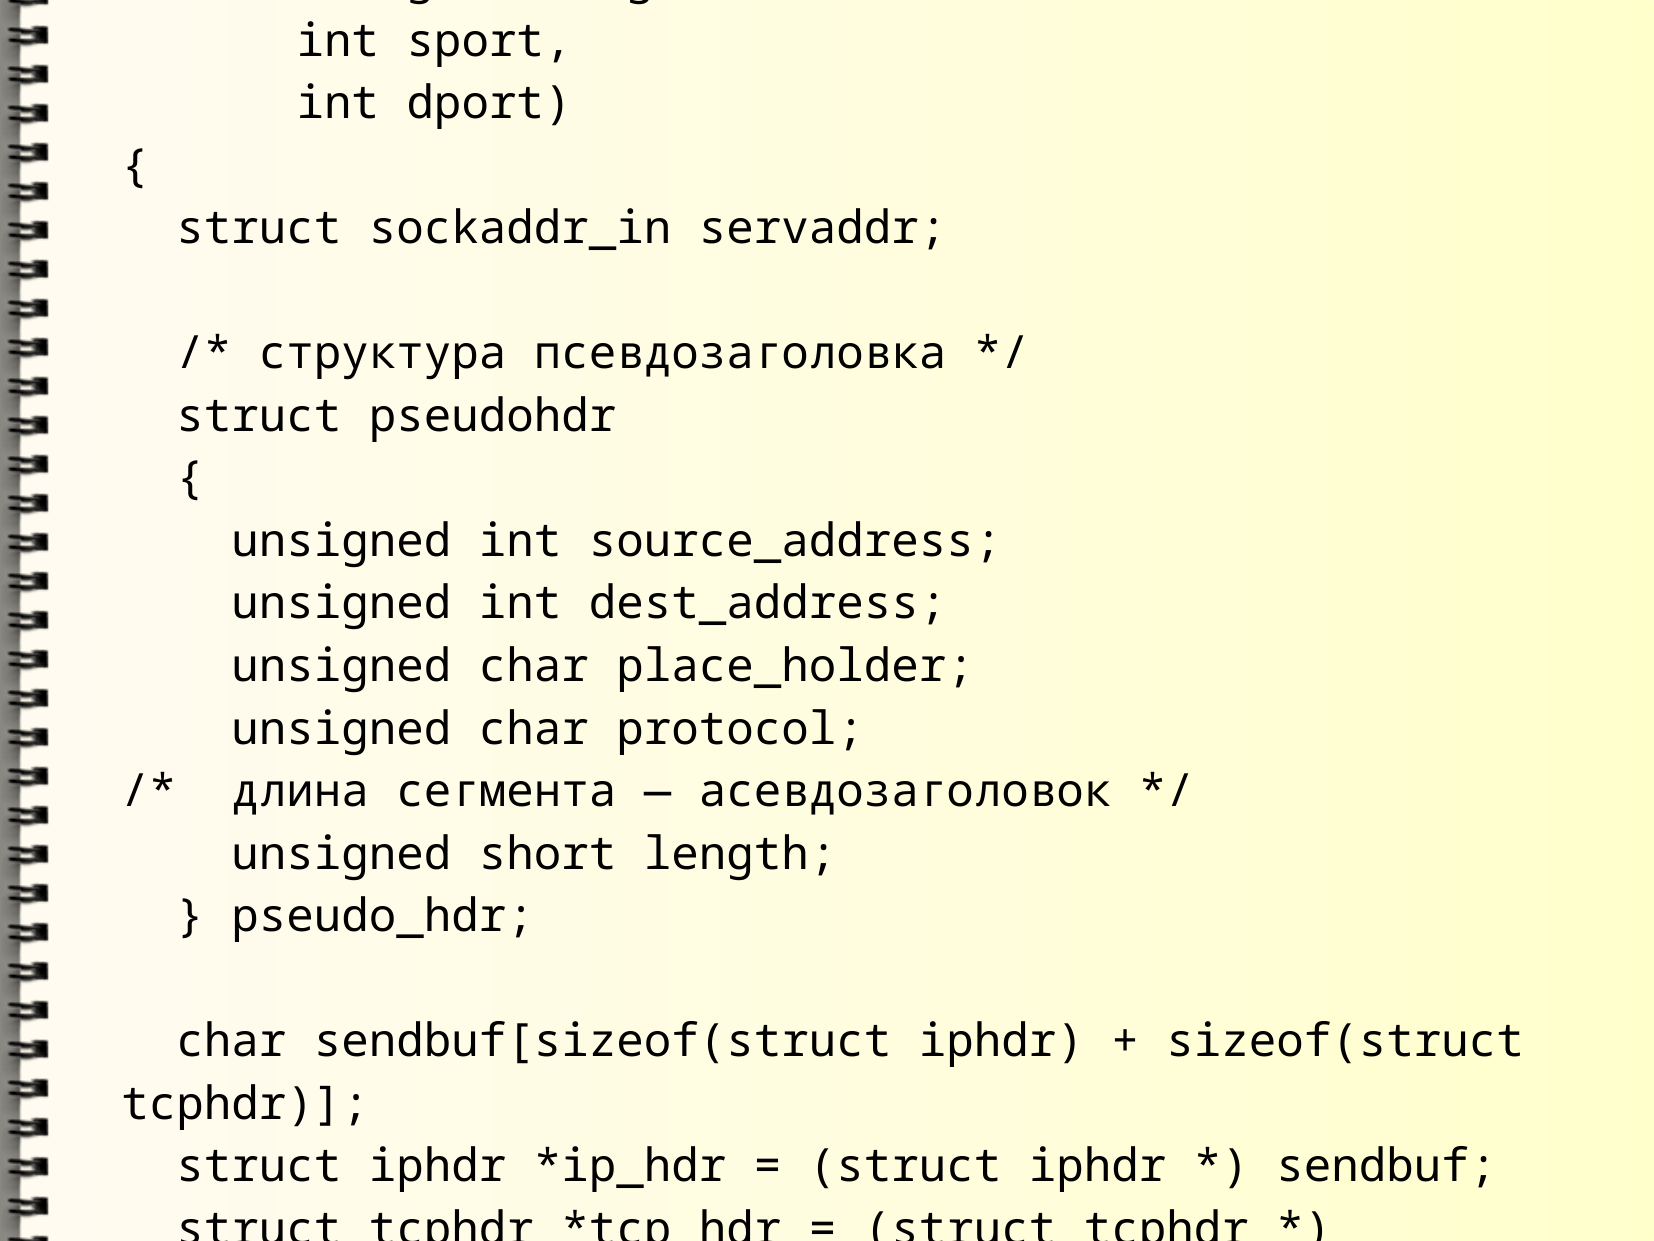

# sendpacket(int sockd, unsigned long srcaddr,
		 unsigned long dstaddr,
		 int sport,
		 int dport)
{
 struct sockaddr_in servaddr;
 /* структура псевдозаголовка */
 struct pseudohdr
 {
 unsigned int source_address;
 unsigned int dest_address;
 unsigned char place_holder;
 unsigned char protocol;
/* длина сегмента — асевдозаголовок */
 unsigned short length;
 } pseudo_hdr;
 char sendbuf[sizeof(struct iphdr) + sizeof(struct tcphdr)];
 struct iphdr *ip_hdr = (struct iphdr *) sendbuf;
 struct tcphdr *tcp_hdr = (struct tcphdr *) (sendbuf + sizeof(struct iphdr));
pseudo_packet;